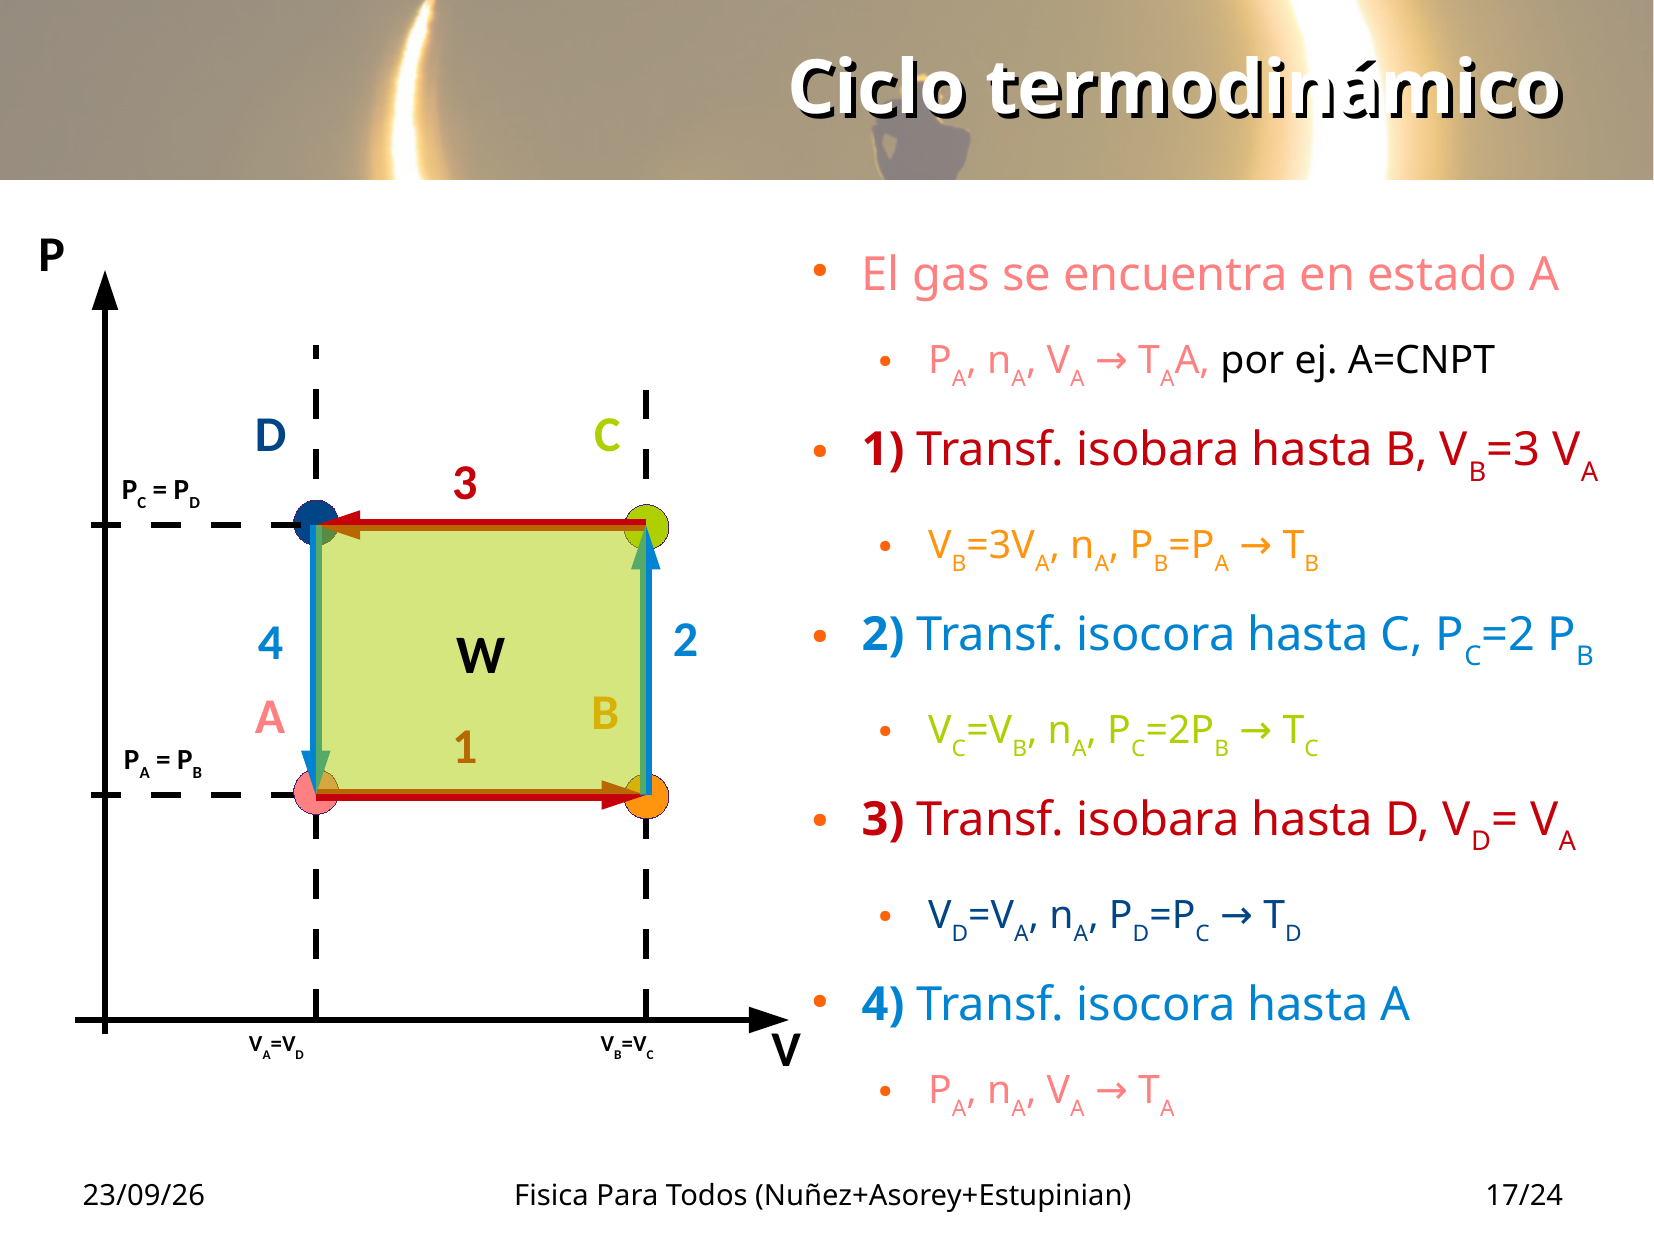

# Ciclo termodinámico
P
V
El gas se encuentra en estado A
PA, nA, VA → TAA, por ej. A=CNPT
1) Transf. isobara hasta B, VB=3 VA
VB=3VA, nA, PB=PA → TB
2) Transf. isocora hasta C, PC=2 PB
VC=VB, nA, PC=2PB → TC
3) Transf. isobara hasta D, VD= VA
VD=VA, nA, PD=PC → TD
4) Transf. isocora hasta A
PA, nA, VA → TA
D
C
3
PC = PD
W
2
4
B
A
1
PA = PB
VA=VD
VB=VC
Fisica Para Todos (Nuñez+Asorey+Estupinian)
17